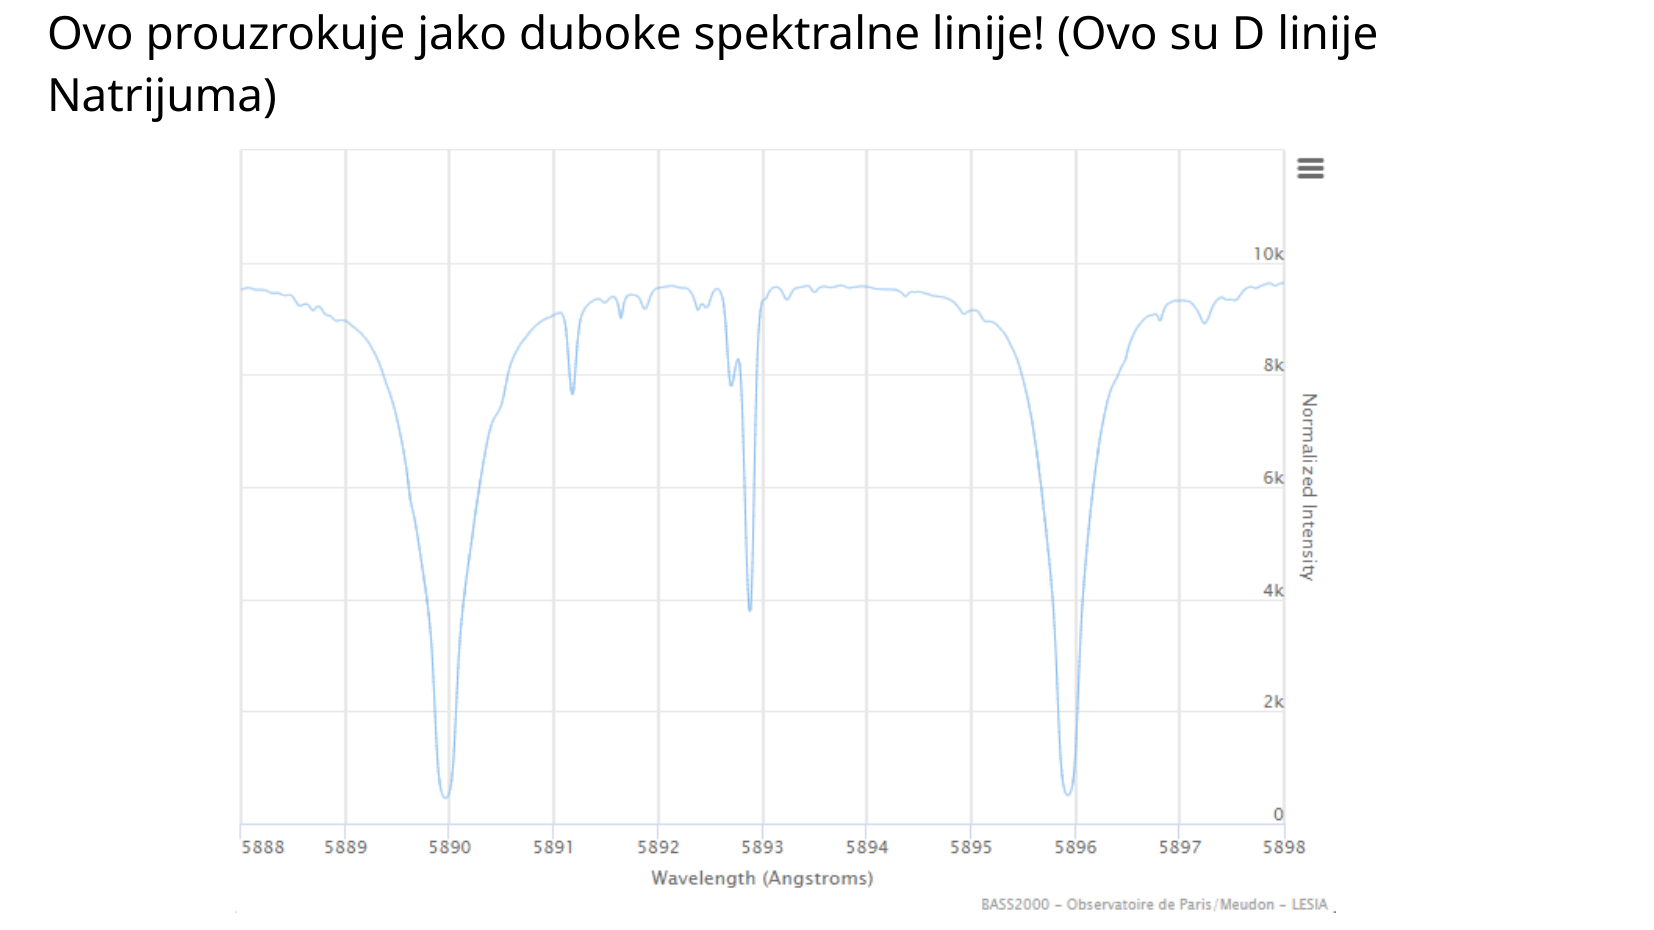

# Ovo prouzrokuje jako duboke spektralne linije! (Ovo su D linije Natrijuma)